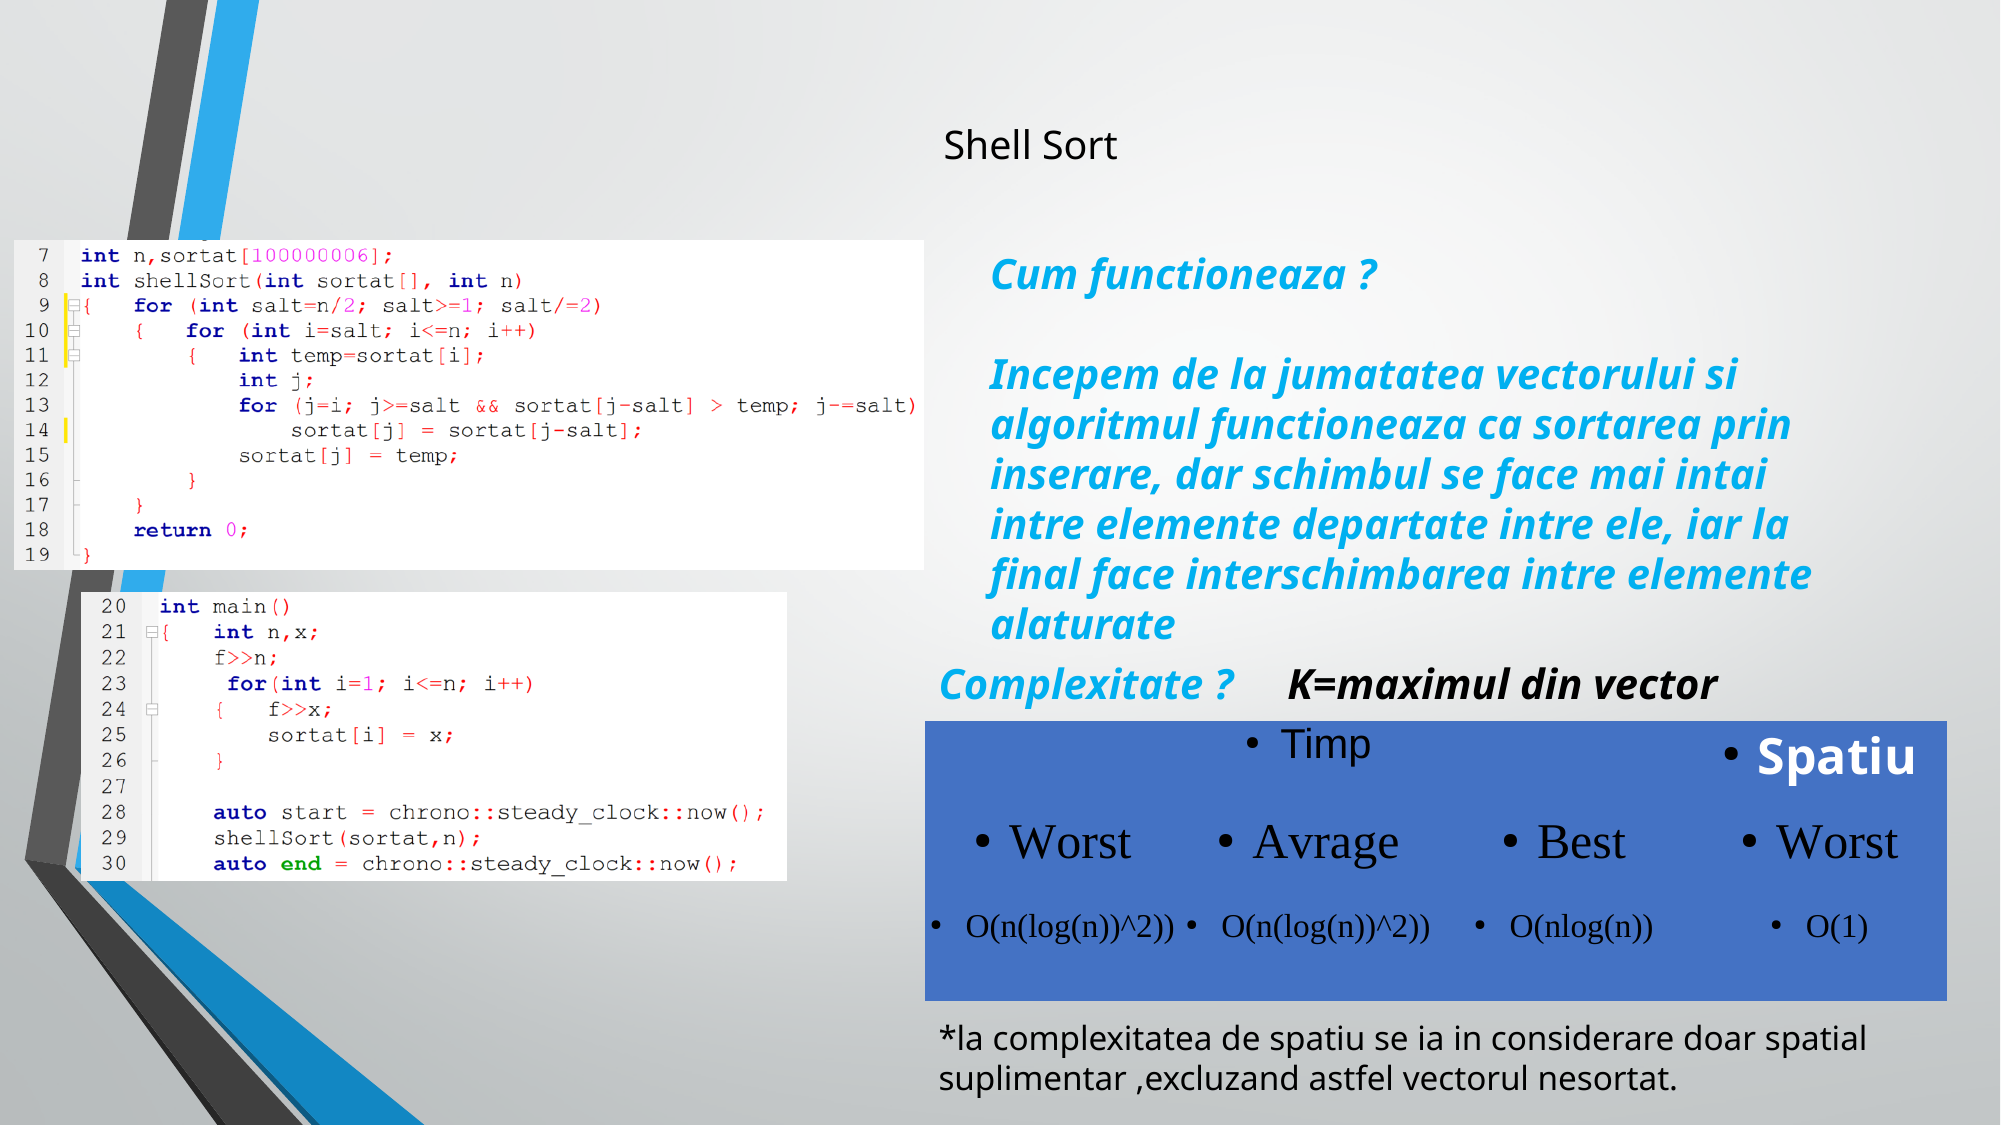

# Shell Sort
Cum functioneaza ?
Incepem de la jumatatea vectorului si algoritmul functioneaza ca sortarea prin inserare, dar schimbul se face mai intai intre elemente departate intre ele, iar la final face interschimbarea intre elemente alaturate
Complexitate ? K=maximul din vector
*la complexitatea de spatiu se ia in considerare doar spatial suplimentar ,excluzand astfel vectorul nesortat.
| Timp | | | Spatiu |
| --- | --- | --- | --- |
| Worst | Avrage | Best | Worst |
| O(n(log(n))^2)) | O(n(log(n))^2)) | O(nlog(n)) | O(1) |